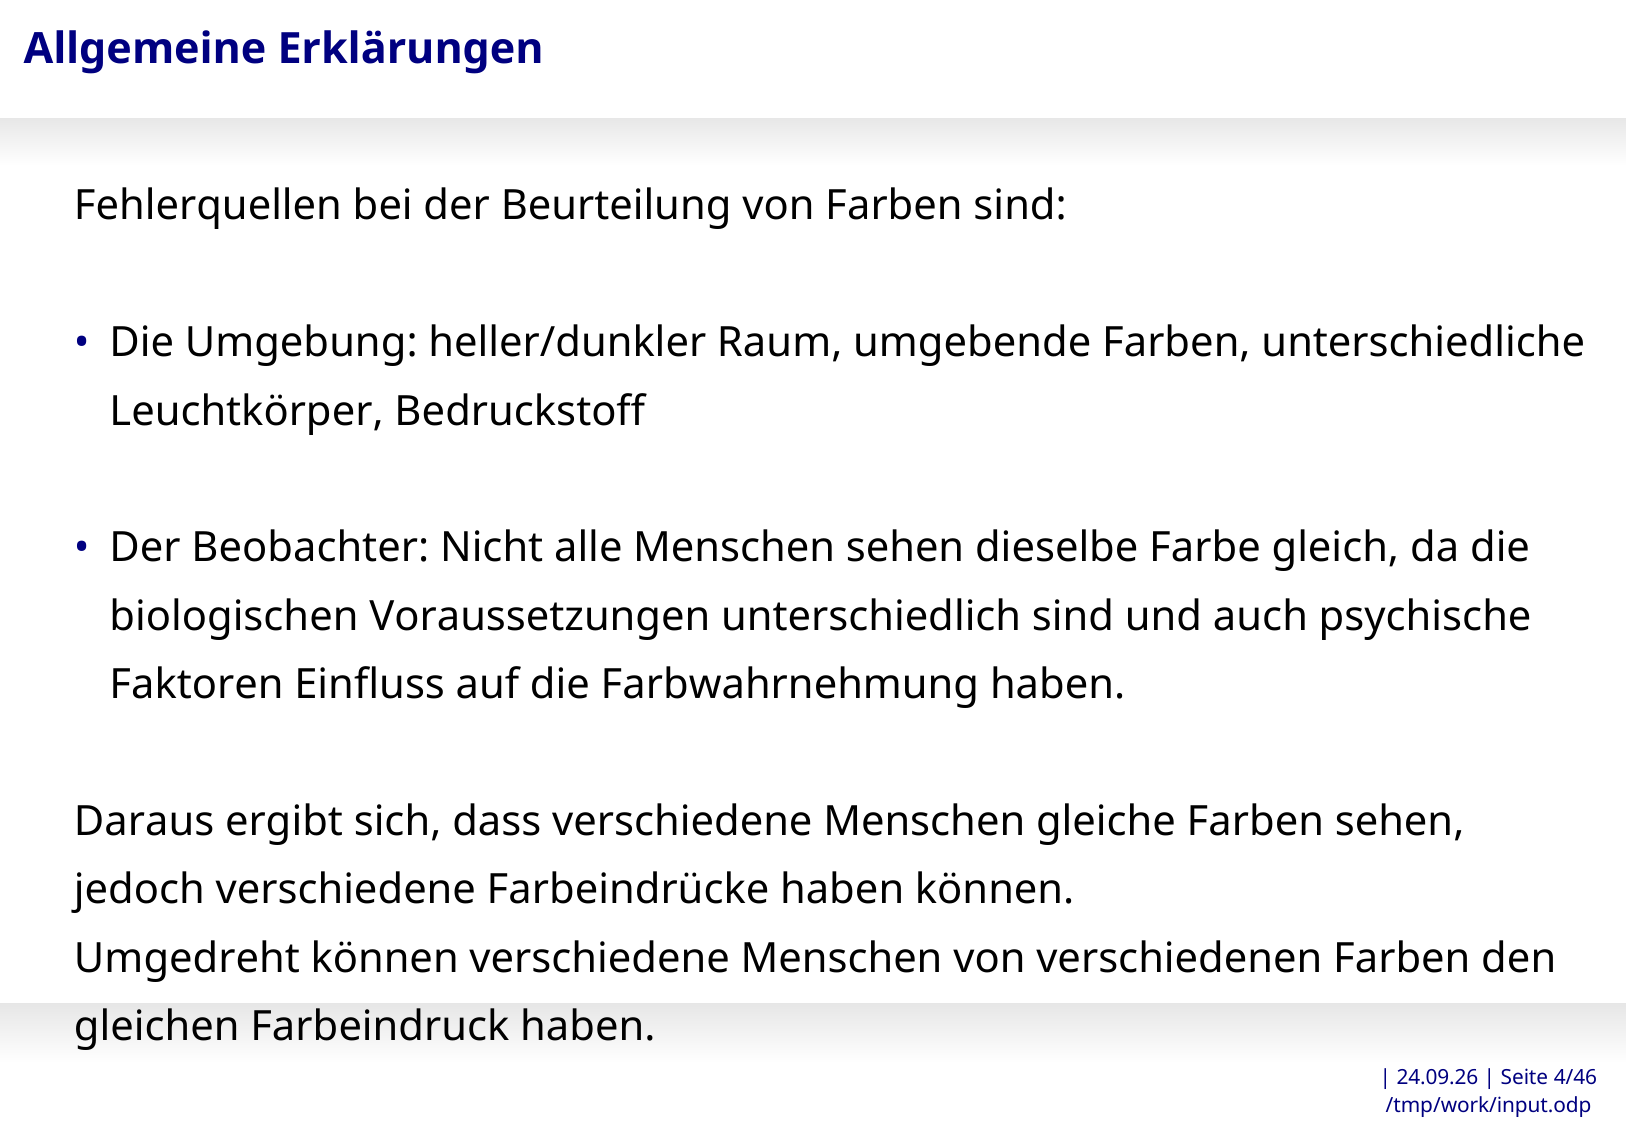

# Allgemeine Erklärungen
Fehlerquellen bei der Beurteilung von Farben sind:
Die Umgebung: heller/dunkler Raum, umgebende Farben, unterschiedliche Leuchtkörper, Bedruckstoff
Der Beobachter: Nicht alle Menschen sehen dieselbe Farbe gleich, da die biologischen Voraussetzungen unterschiedlich sind und auch psychische Faktoren Einfluss auf die Farbwahrnehmung haben.
Daraus ergibt sich, dass verschiedene Menschen gleiche Farben sehen, jedoch verschiedene Farbeindrücke haben können.
Umgedreht können verschiedene Menschen von verschiedenen Farben den gleichen Farbeindruck haben.